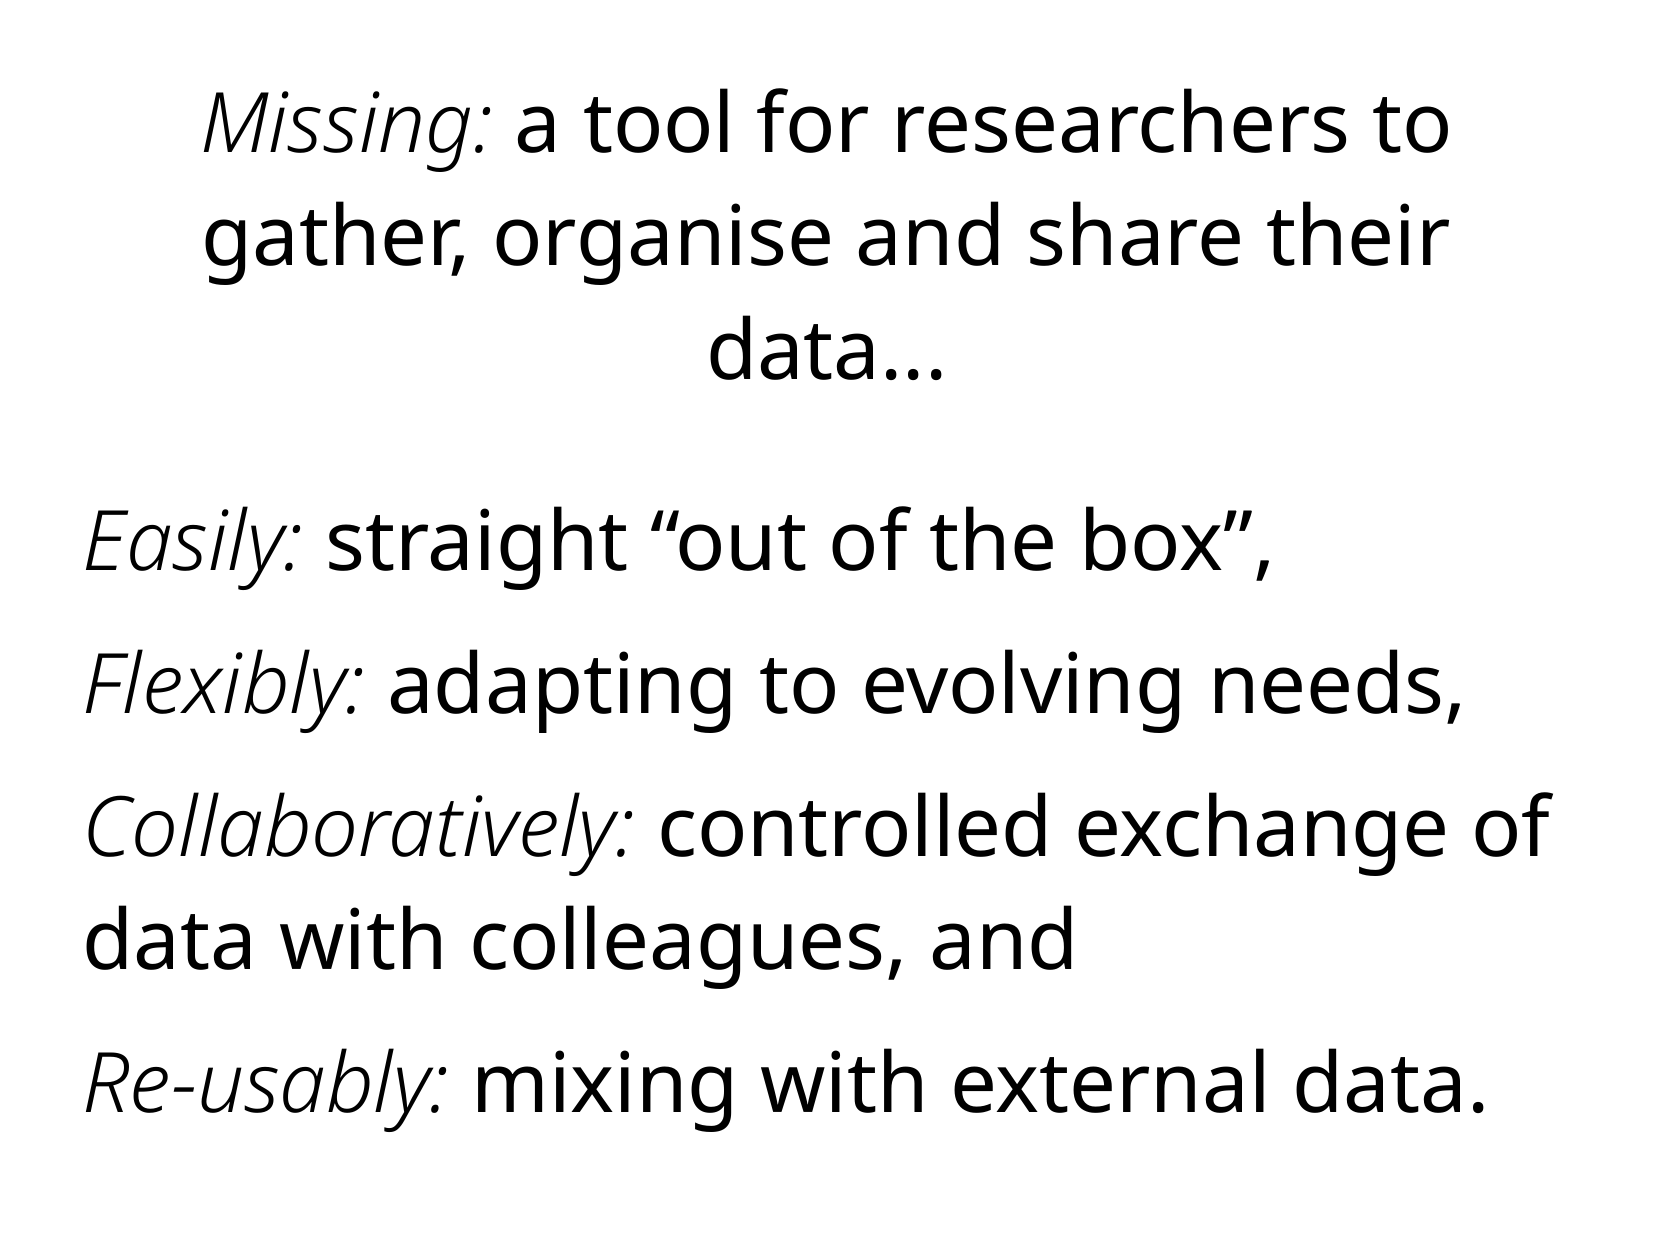

# Missing: a tool for researchers to gather, organise and share their data...
Easily: straight “out of the box”,
Flexibly: adapting to evolving needs,
Collaboratively: controlled exchange of data with colleagues, and
Re-usably: mixing with external data.